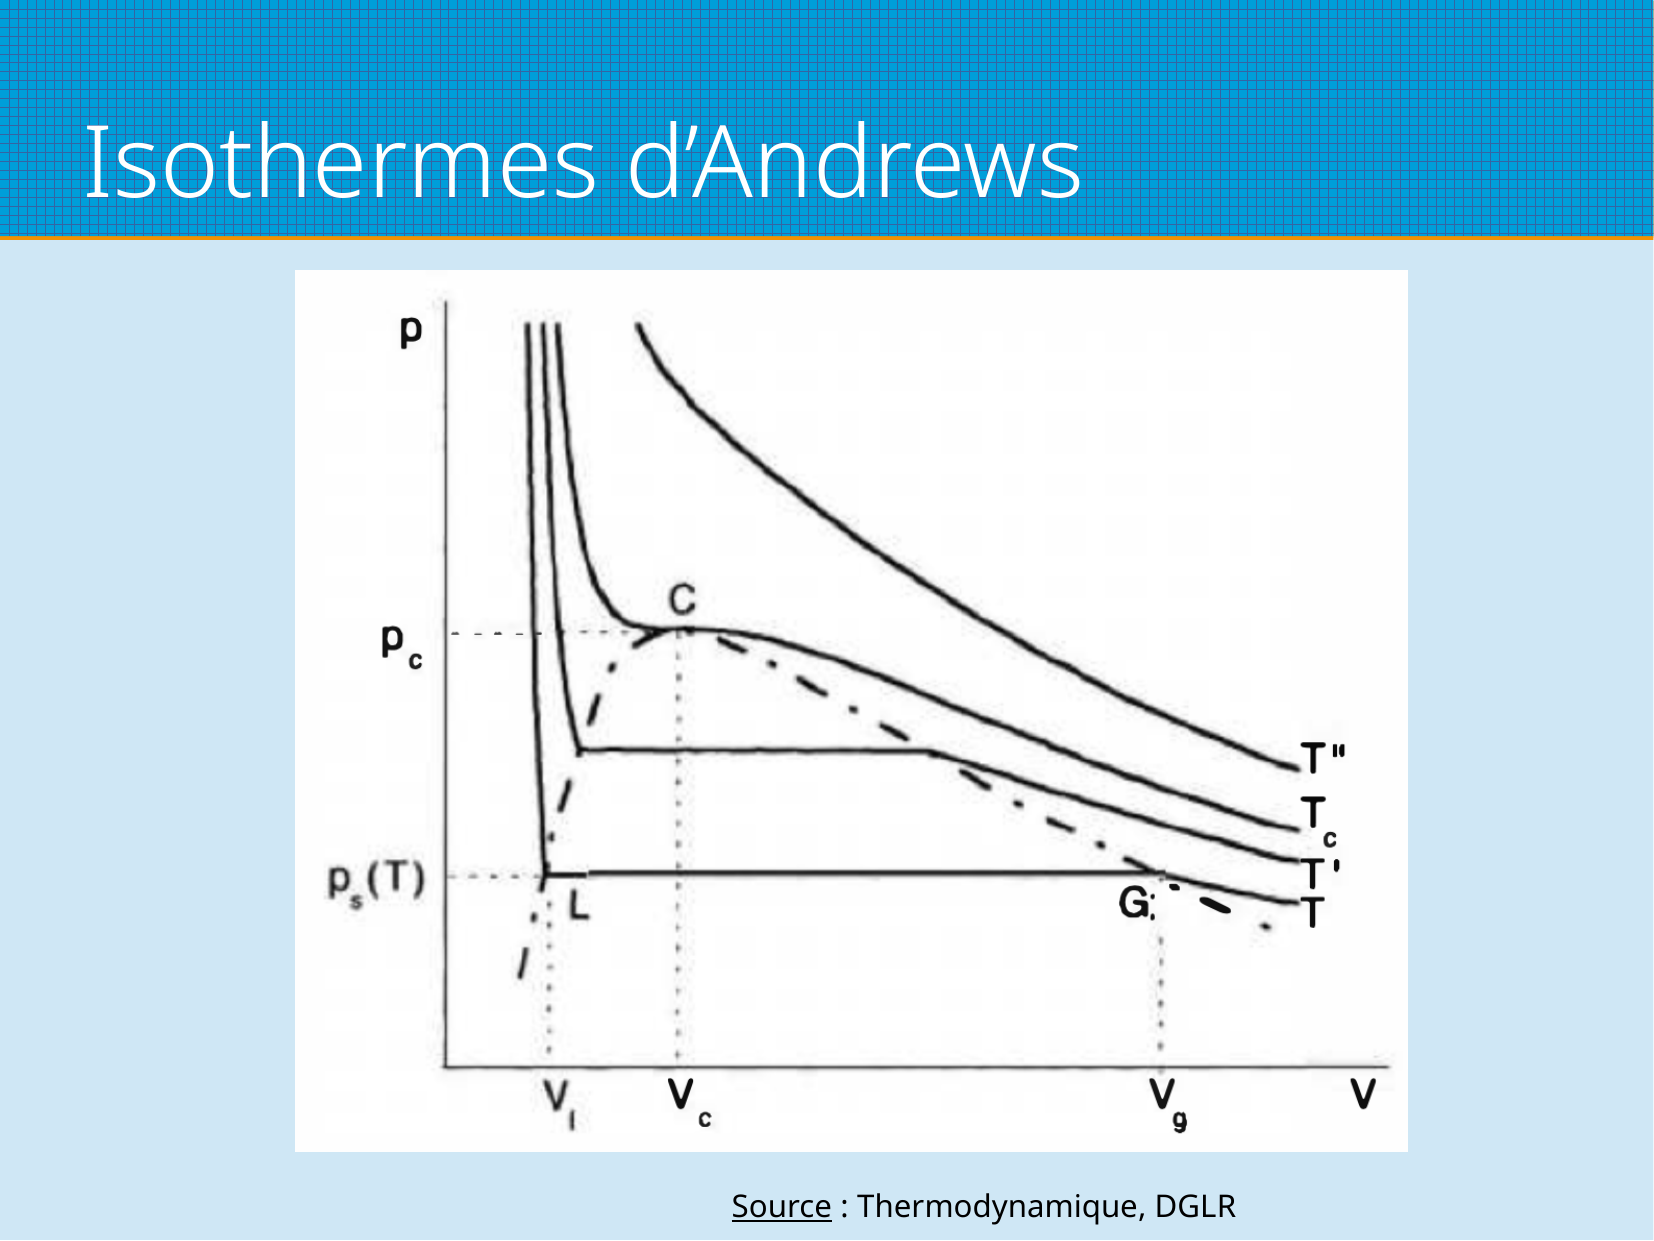

# Isothermes d’Andrews
Source : Thermodynamique, DGLR